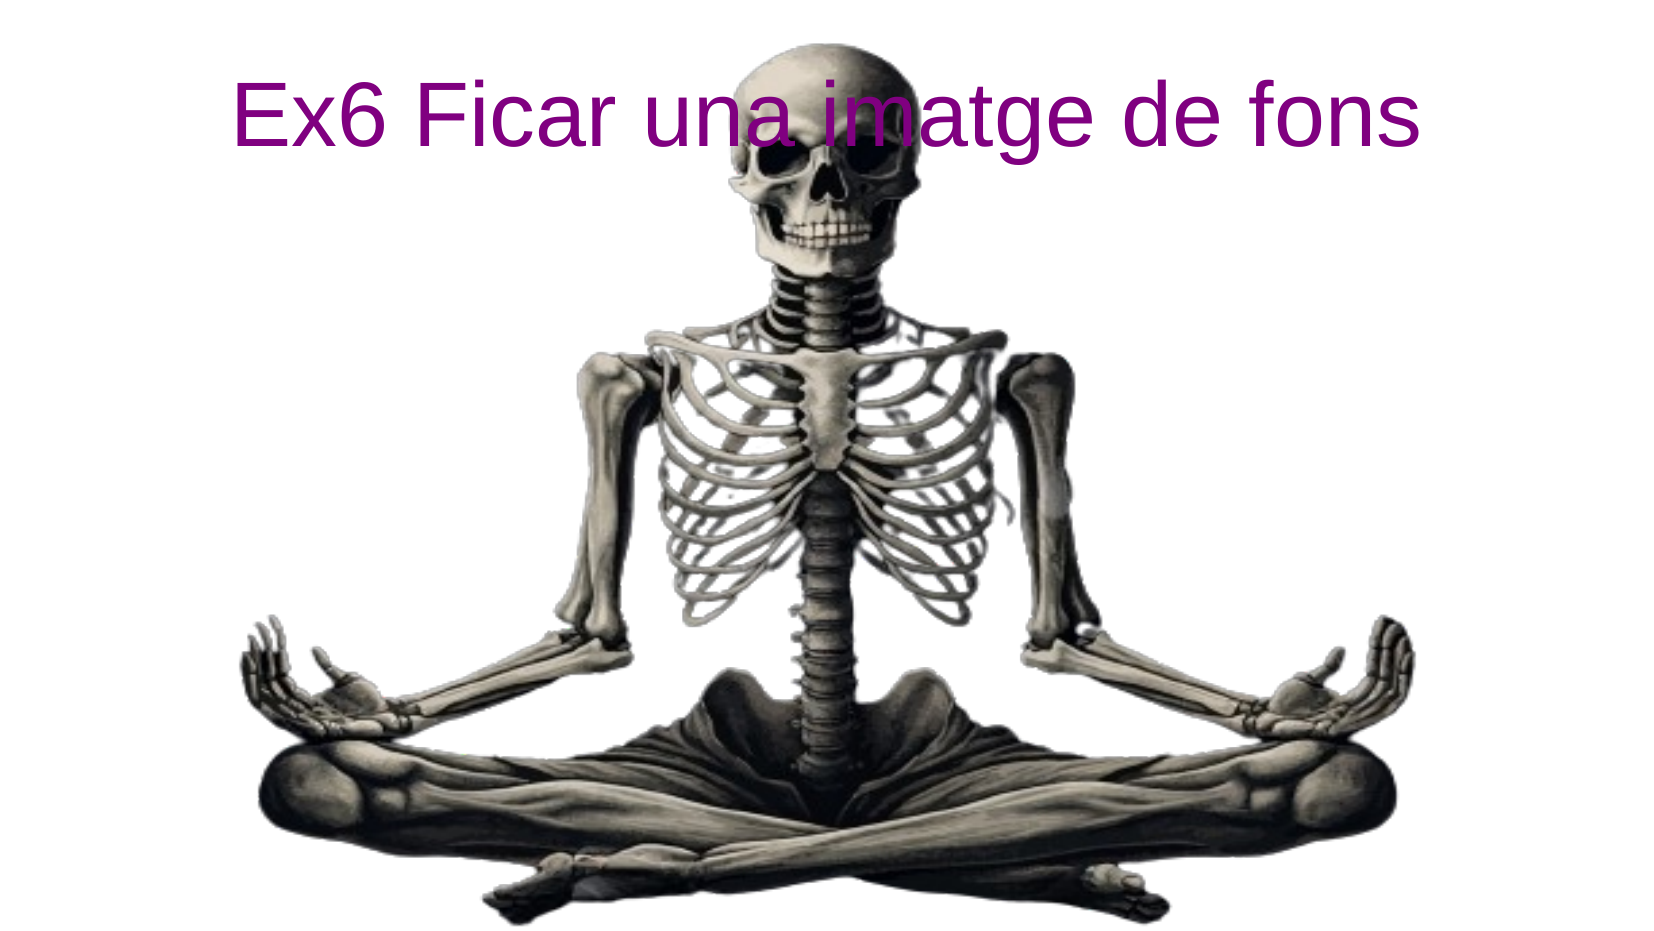

# Ex6 Ficar una imatge de fons